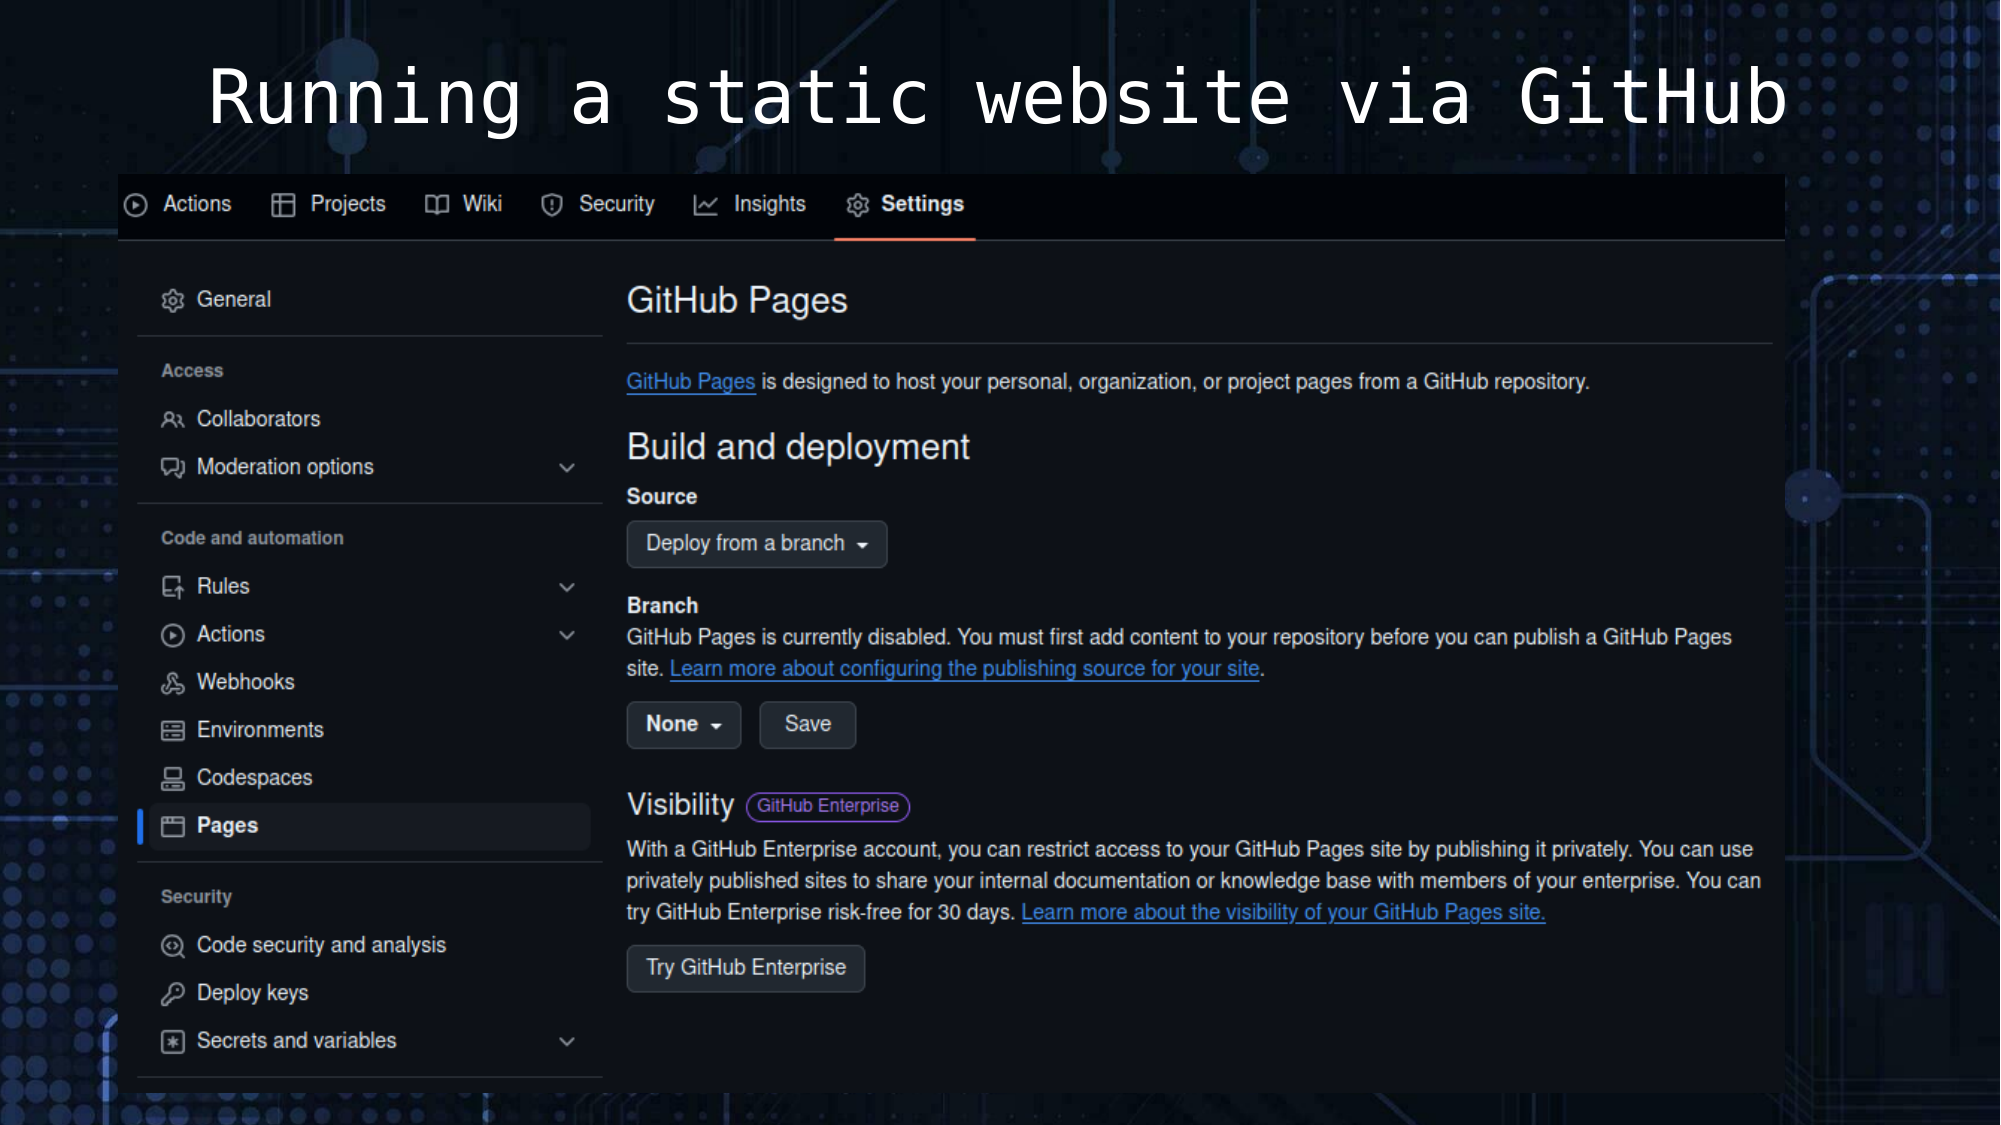

# Running a static website via GitHub